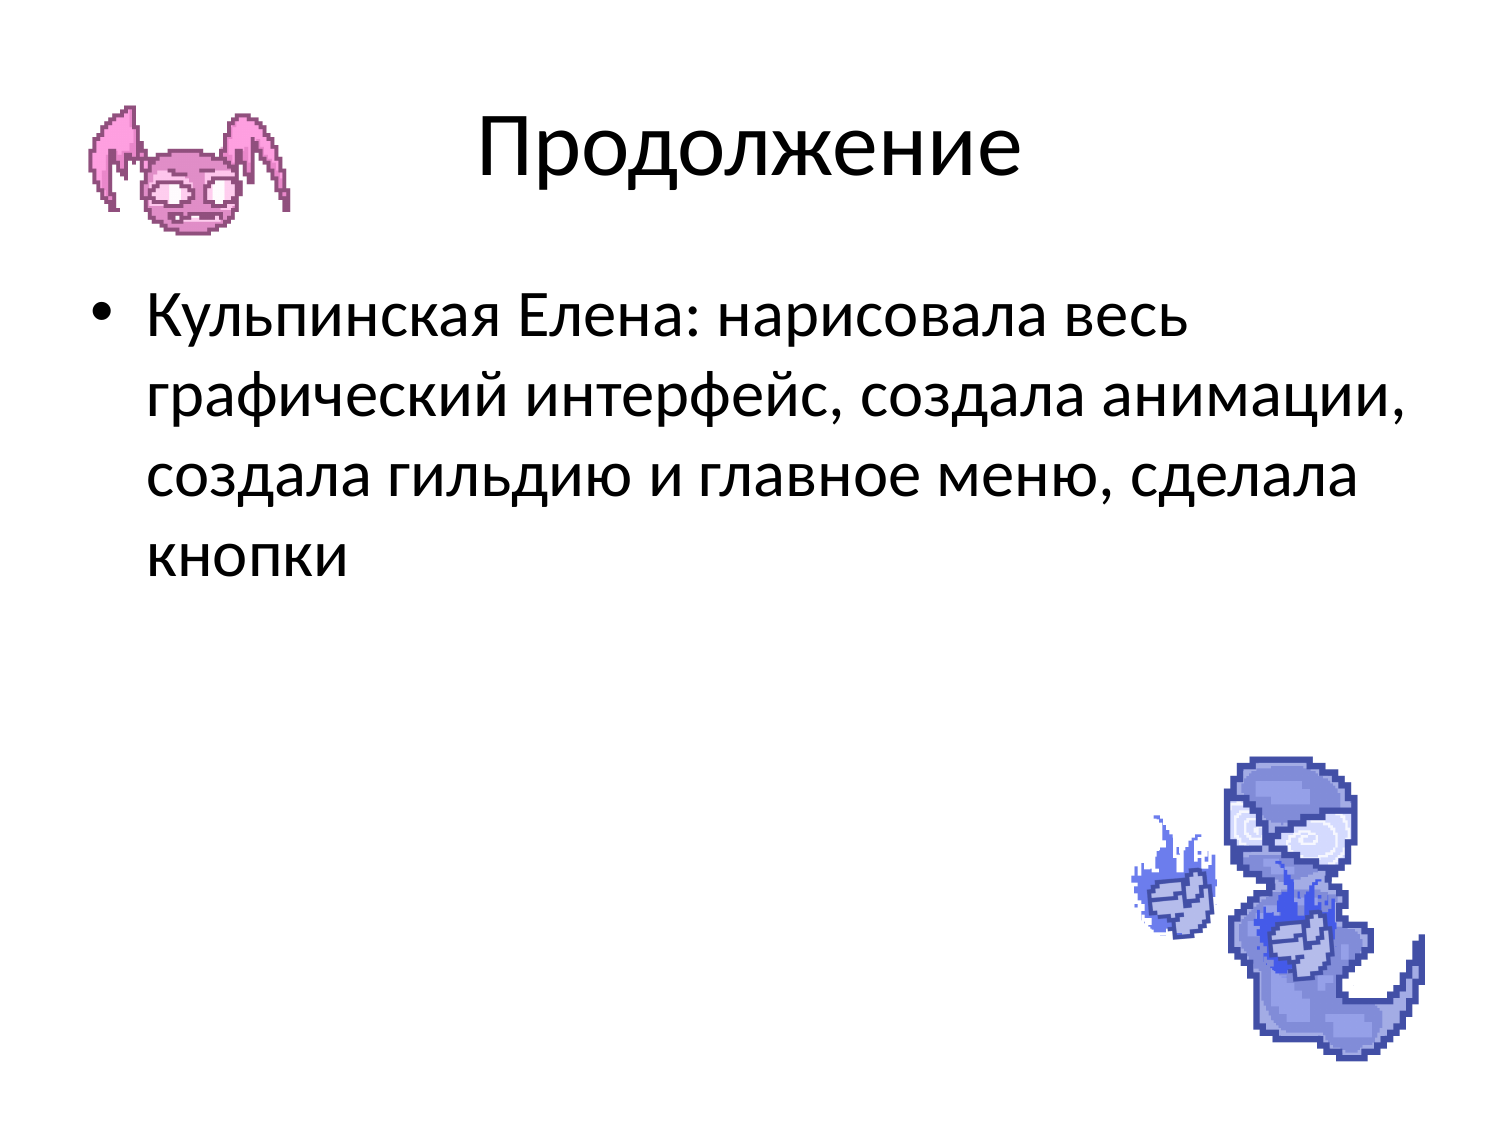

# Продолжение
Кульпинская Елена: нарисовала весь графический интерфейс, создала анимации, создала гильдию и главное меню, сделала кнопки